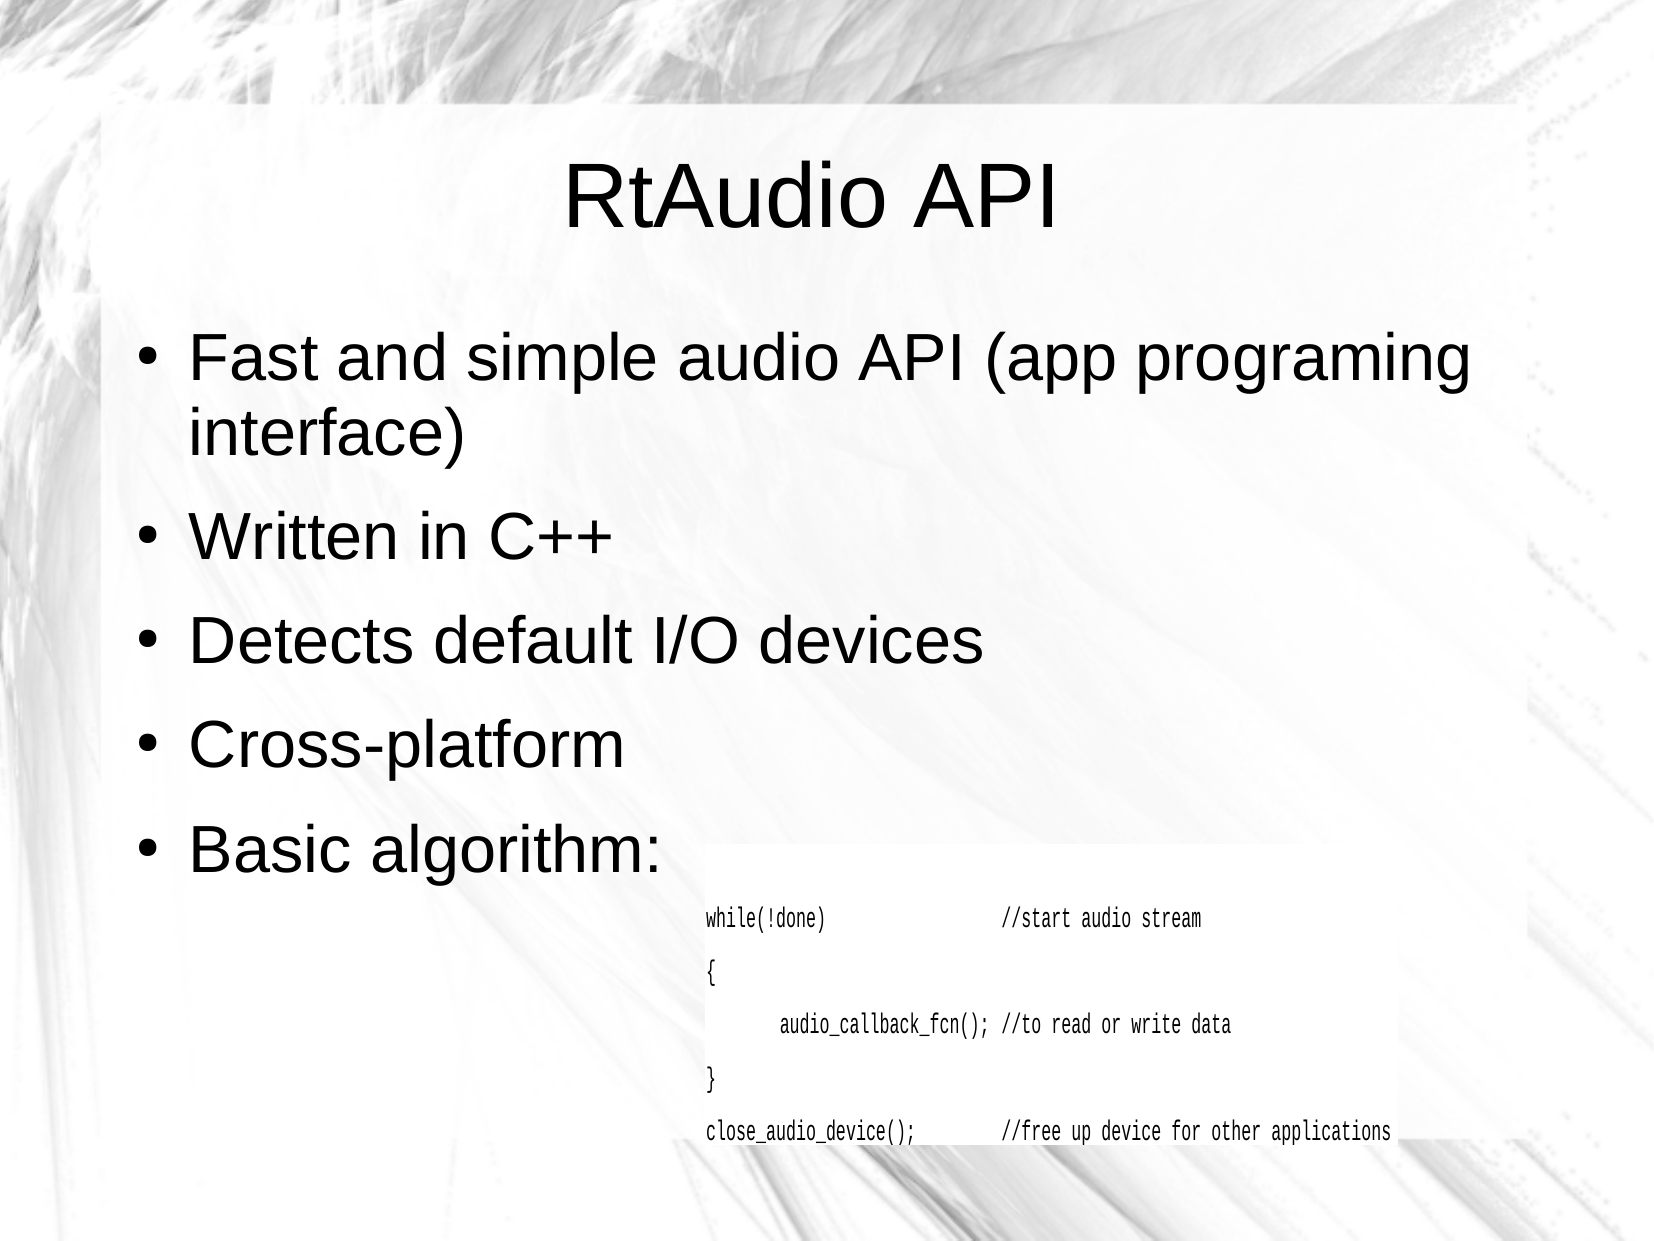

# RtAudio API
Fast and simple audio API (app programing interface)
Written in C++
Detects default I/O devices
Cross-platform
Basic algorithm: